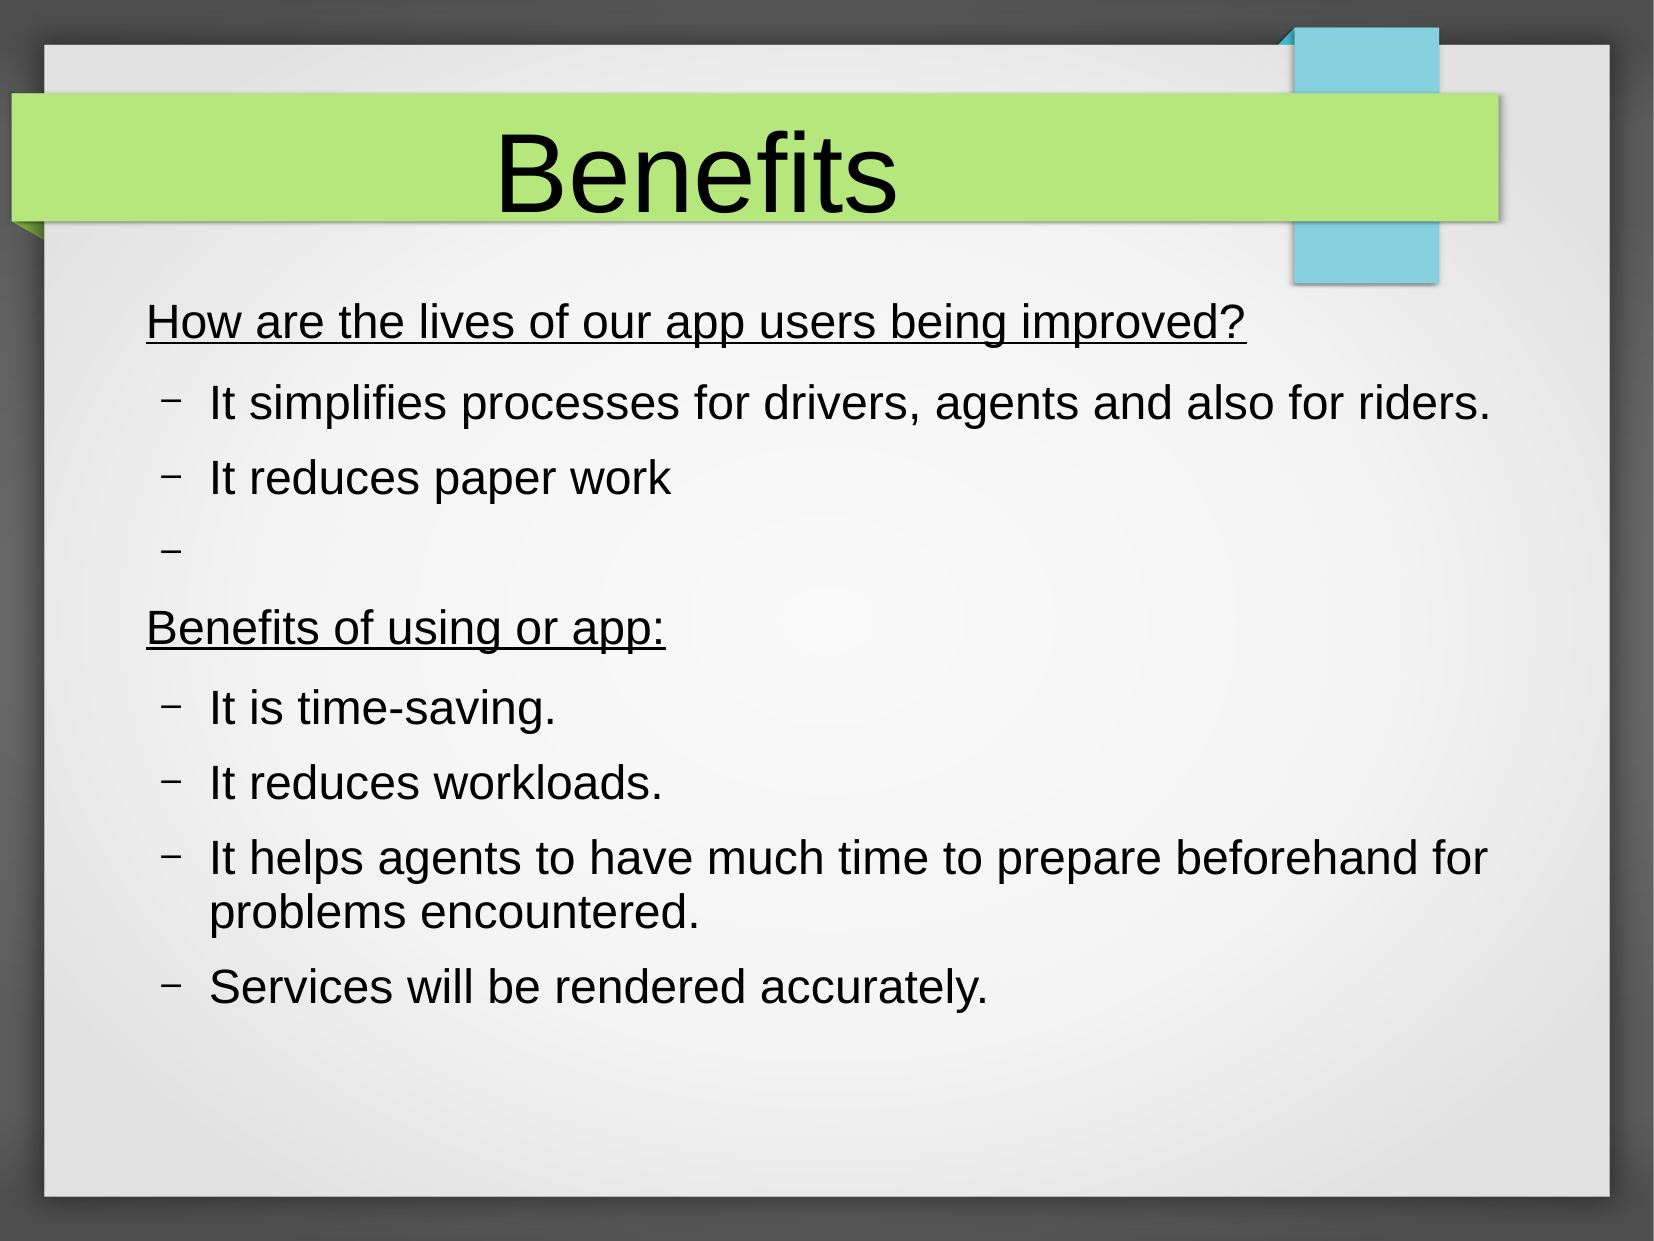

# Benefits
How are the lives of our app users being improved?
It simplifies processes for drivers, agents and also for riders.
It reduces paper work
Benefits of using or app:
It is time-saving.
It reduces workloads.
It helps agents to have much time to prepare beforehand for problems encountered.
Services will be rendered accurately.